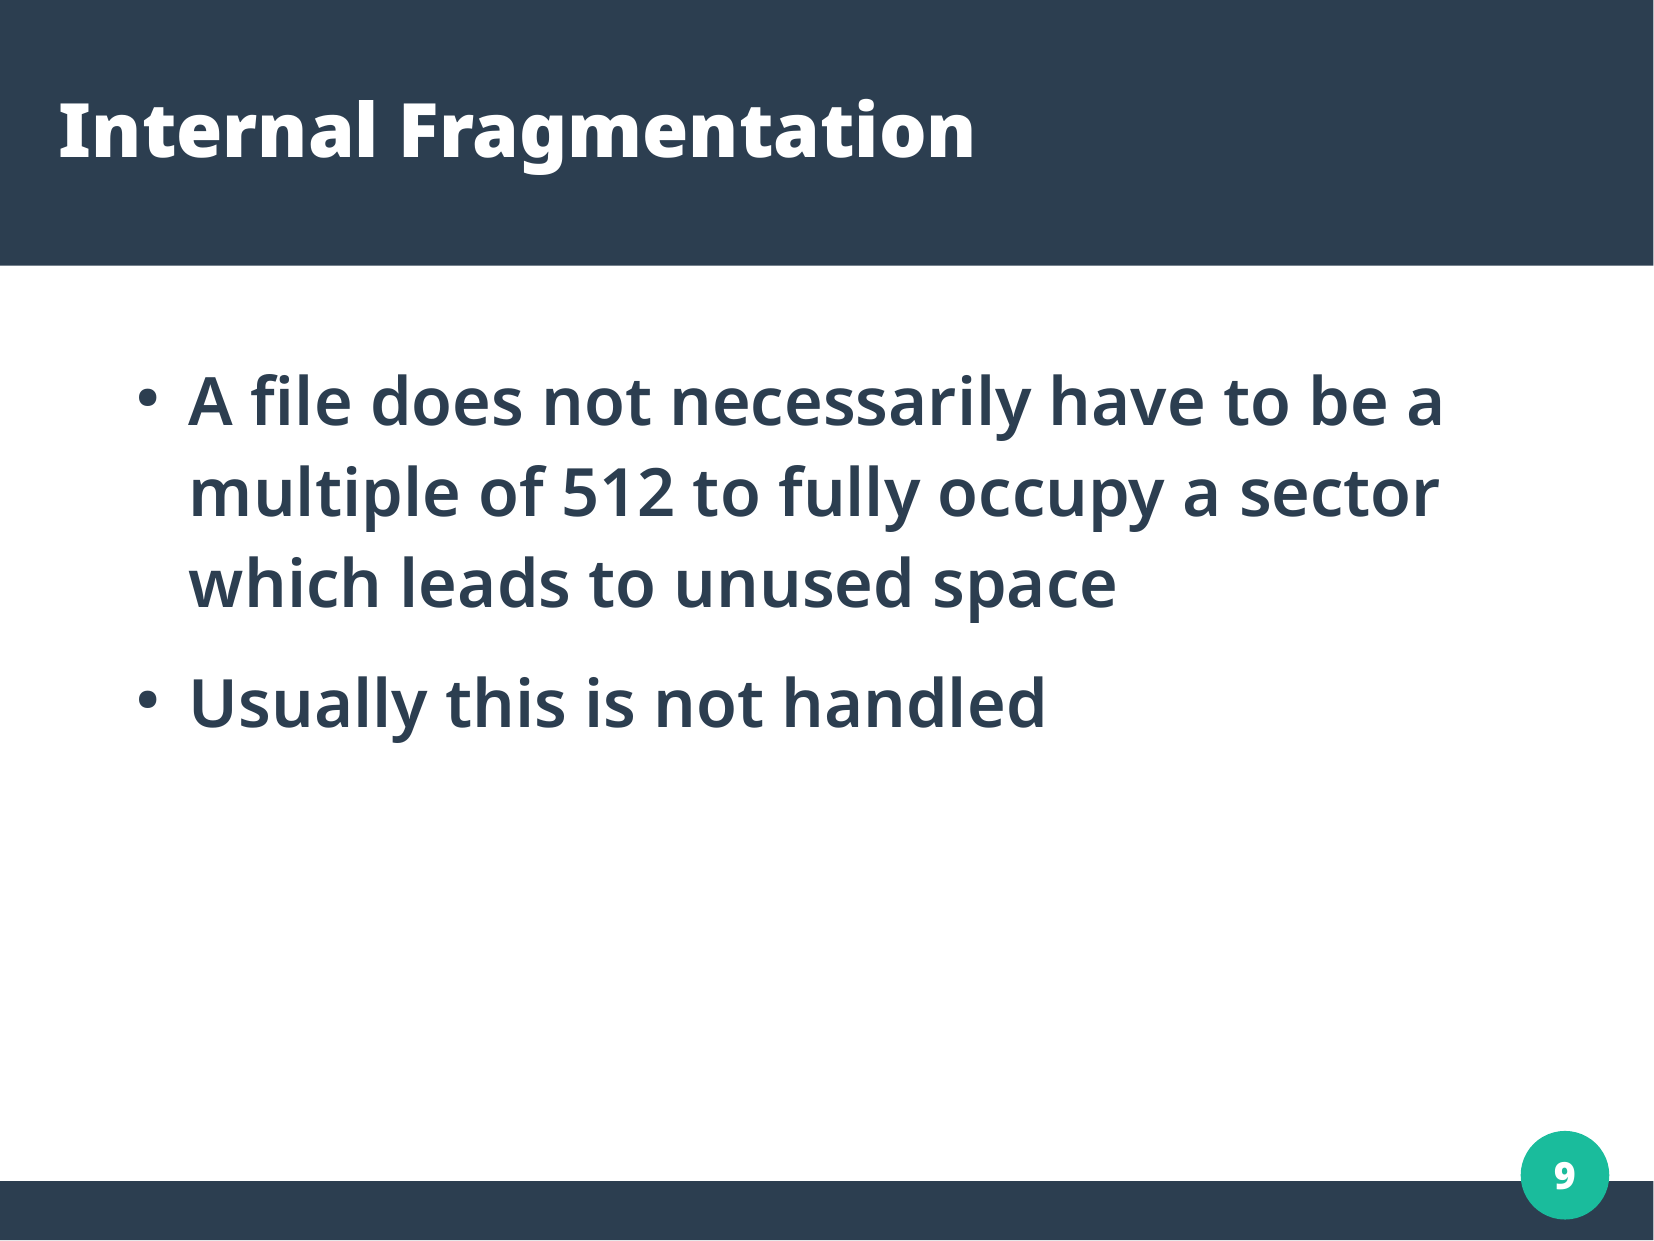

# Internal Fragmentation
A file does not necessarily have to be a multiple of 512 to fully occupy a sector which leads to unused space
Usually this is not handled
9